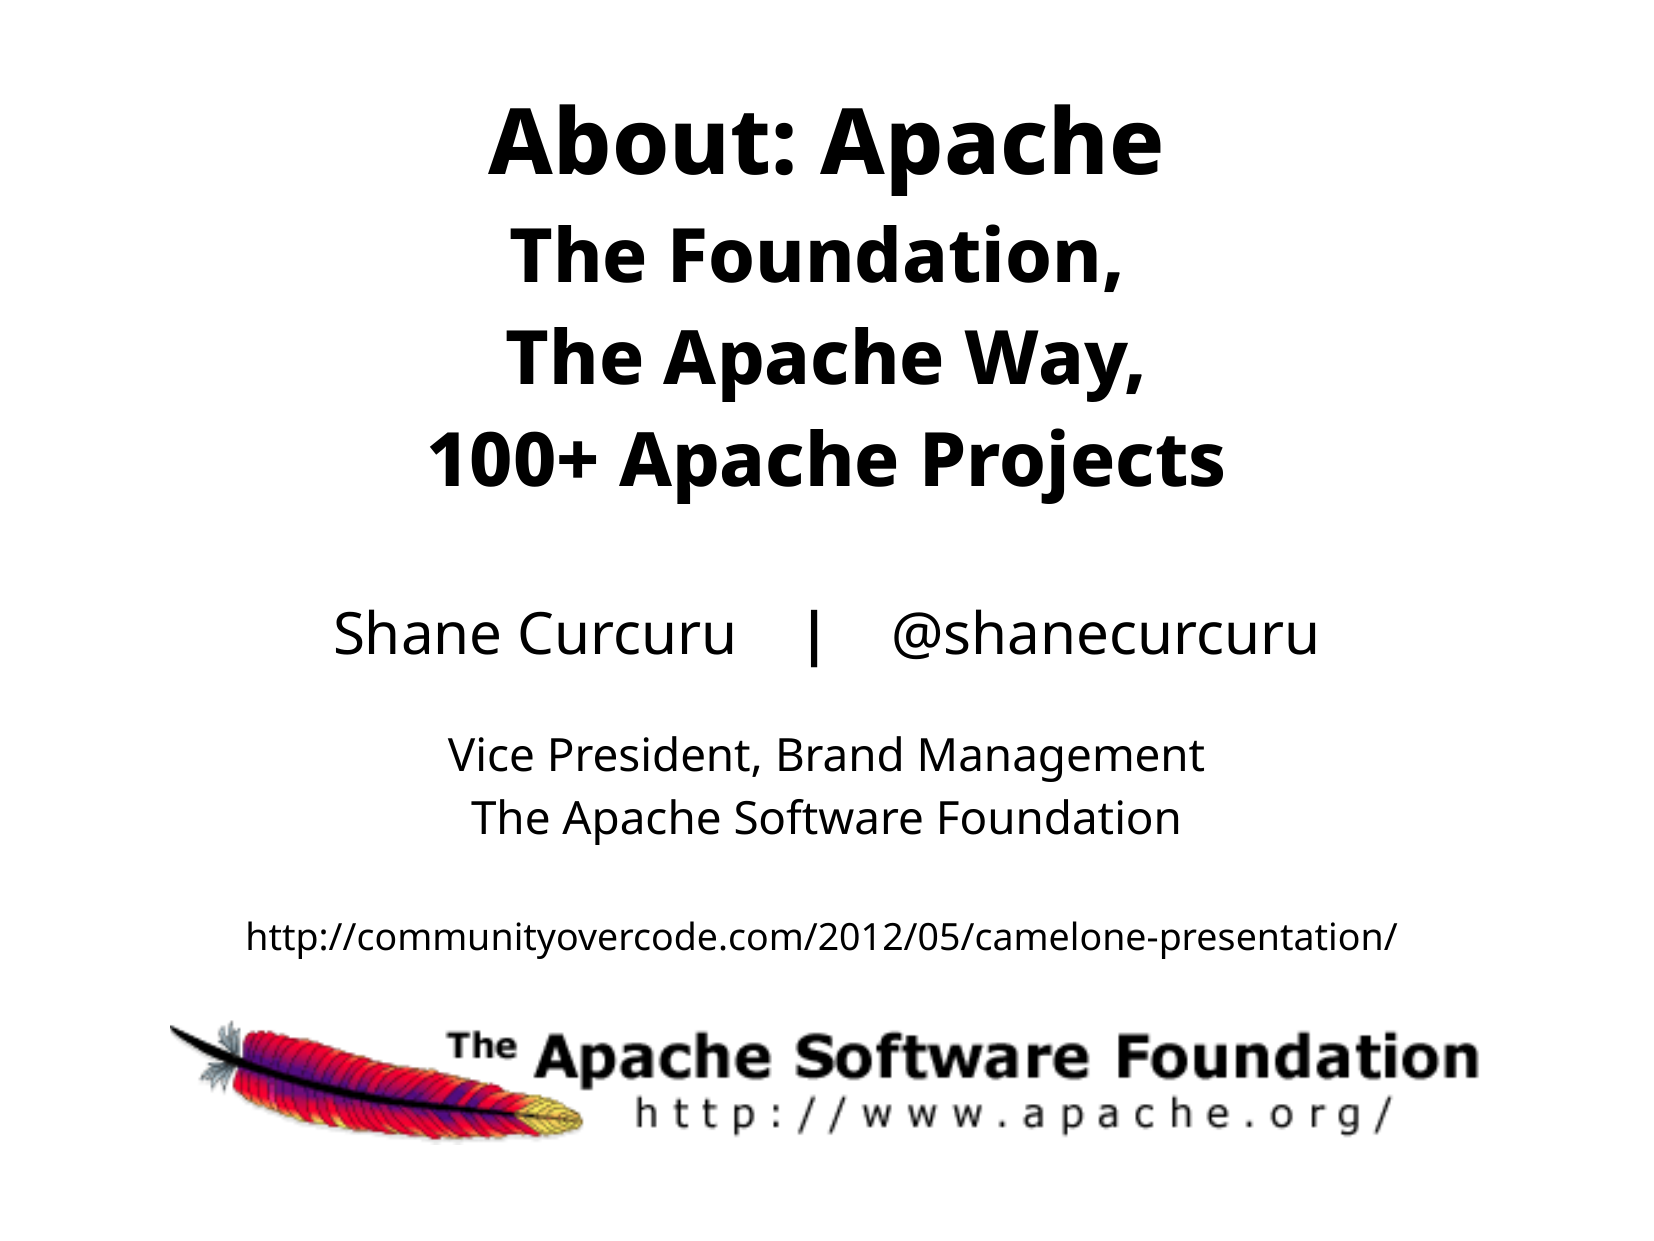

# About: Apache The Foundation, The Apache Way, 100+ Apache Projects
Shane Curcuru | @shanecurcuru
Vice President, Brand Management
The Apache Software Foundation
http://communityovercode.com/2012/05/camelone-presentation/